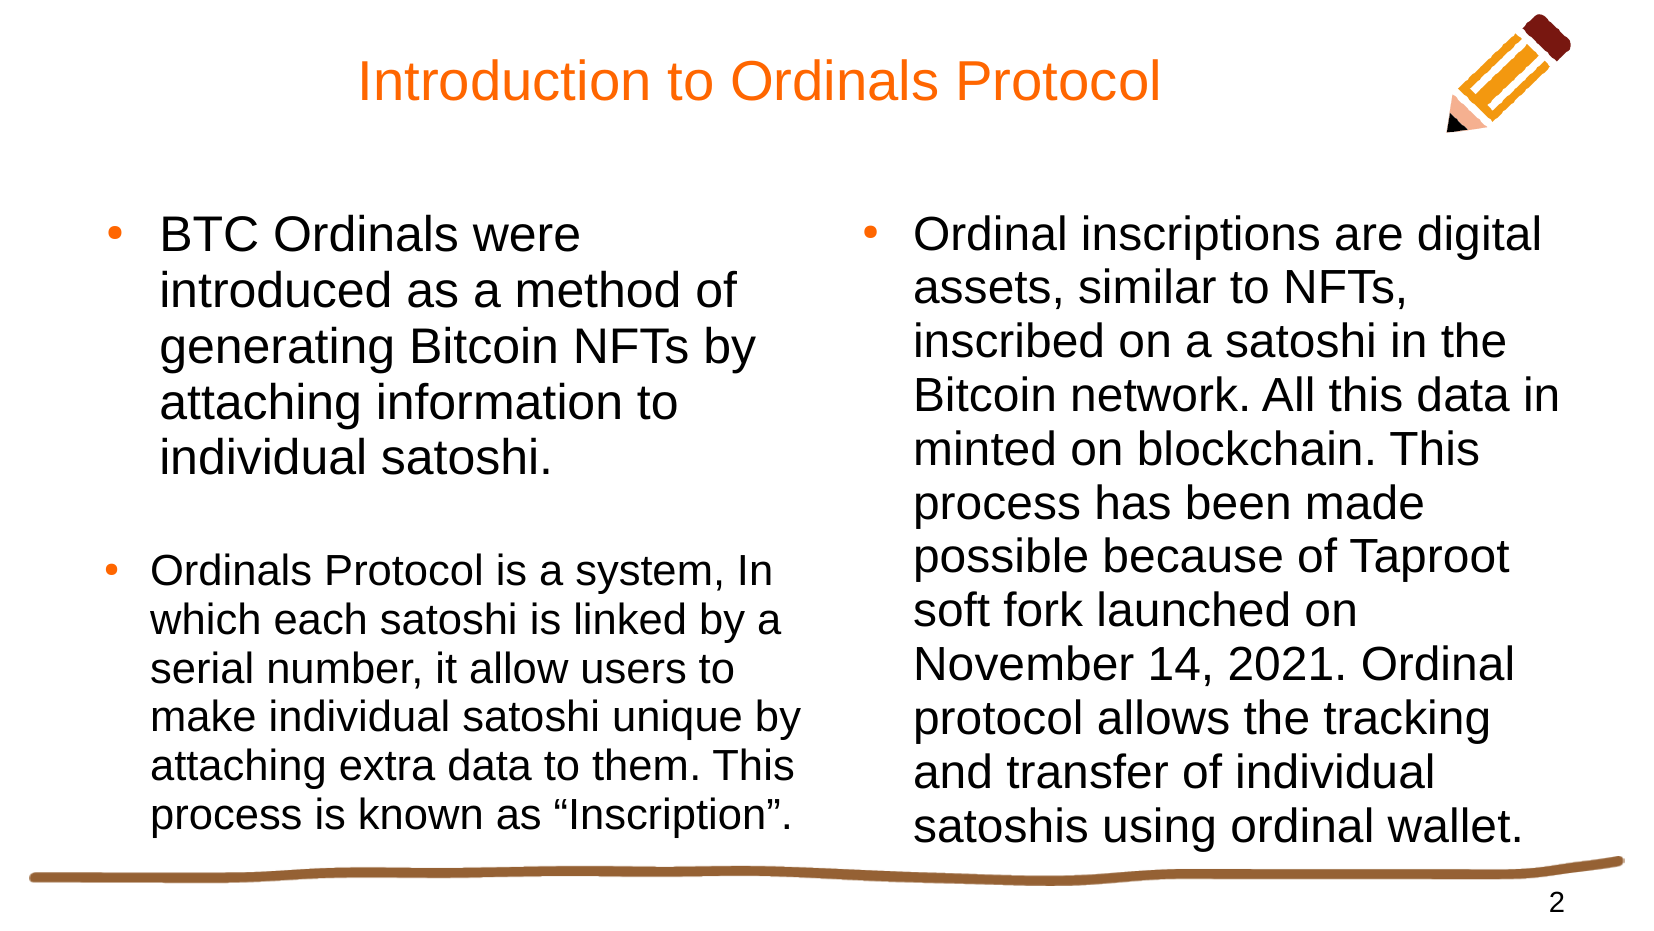

# Introduction to Ordinals Protocol
BTC Ordinals were introduced as a method of generating Bitcoin NFTs by attaching information to individual satoshi.
Ordinal inscriptions are digital assets, similar to NFTs, inscribed on a satoshi in the Bitcoin network. All this data in minted on blockchain. This process has been made possible because of Taproot soft fork launched on November 14, 2021. Ordinal protocol allows the tracking and transfer of individual satoshis using ordinal wallet.
Ordinals Protocol is a system, In which each satoshi is linked by a serial number, it allow users to make individual satoshi unique by attaching extra data to them. This process is known as “Inscription”.
2